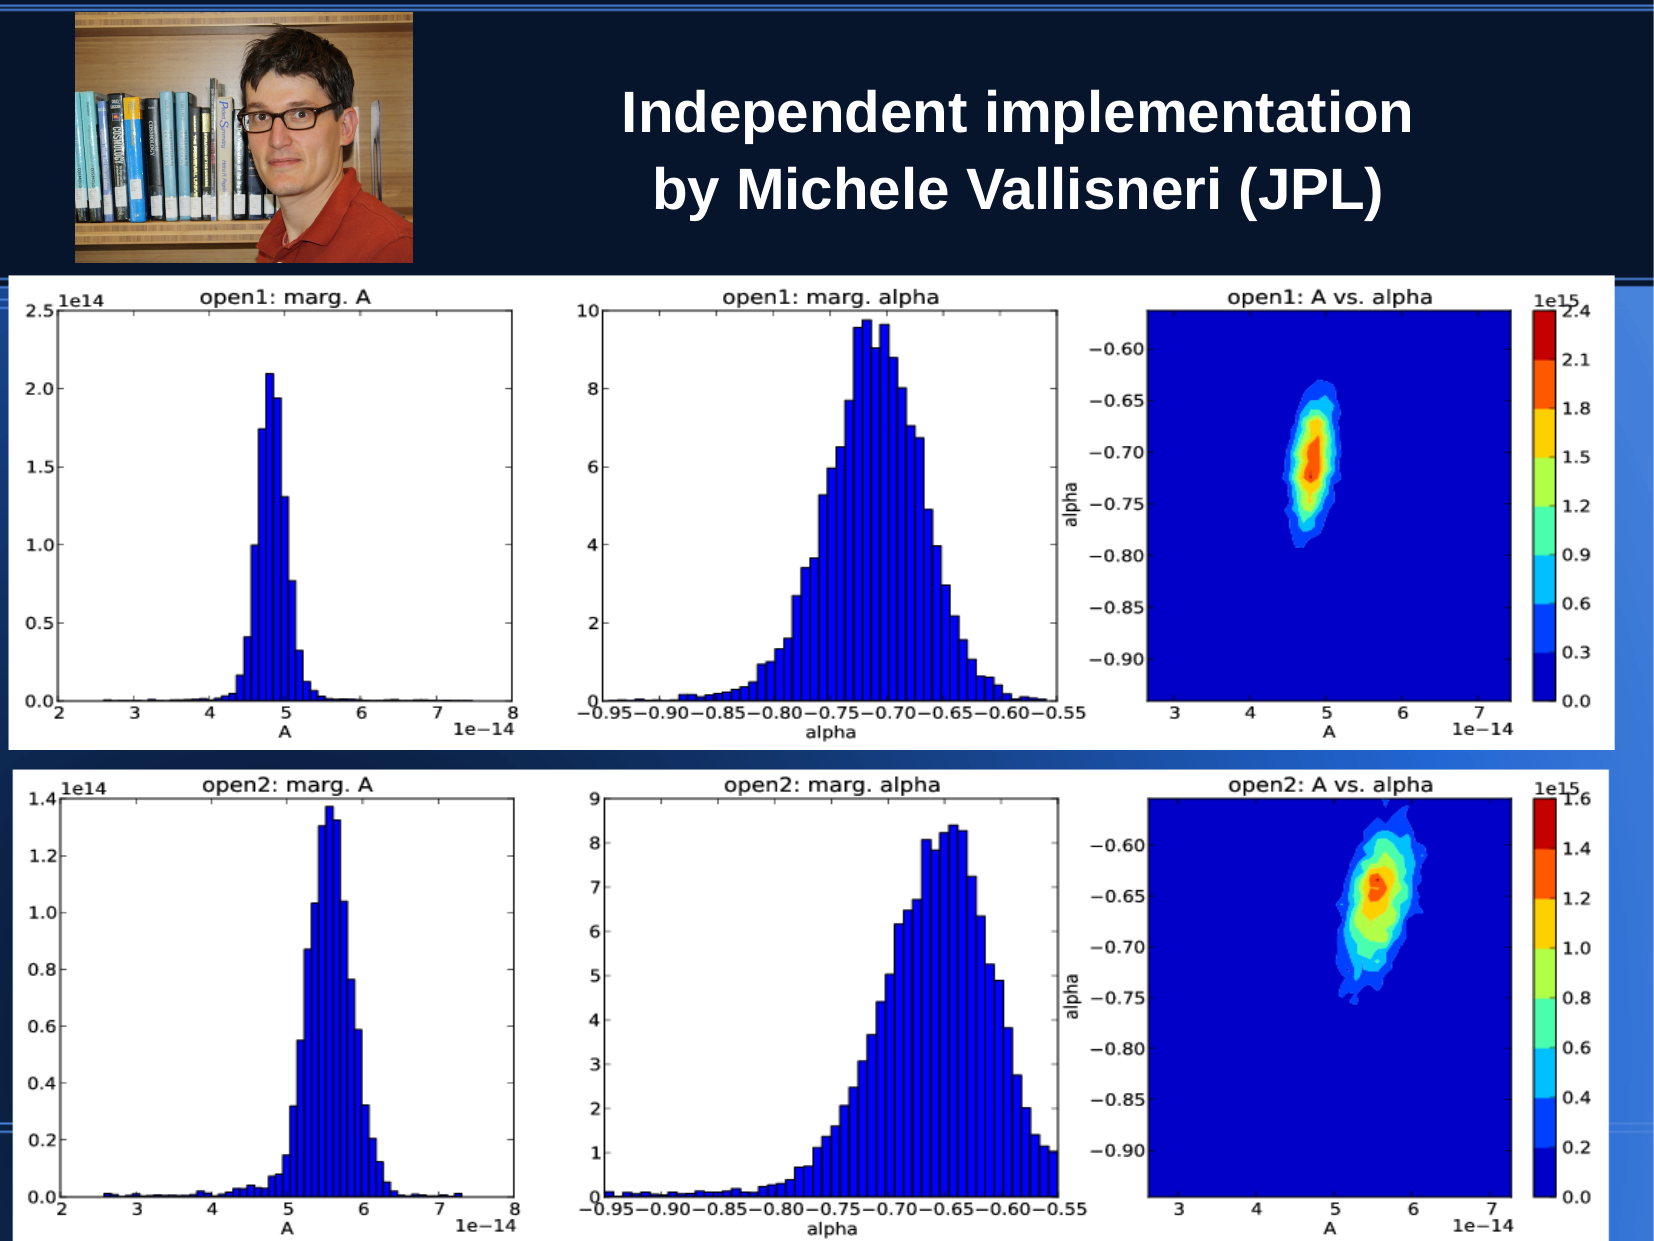

# Independent implementation by Michele Vallisneri (JPL)
30